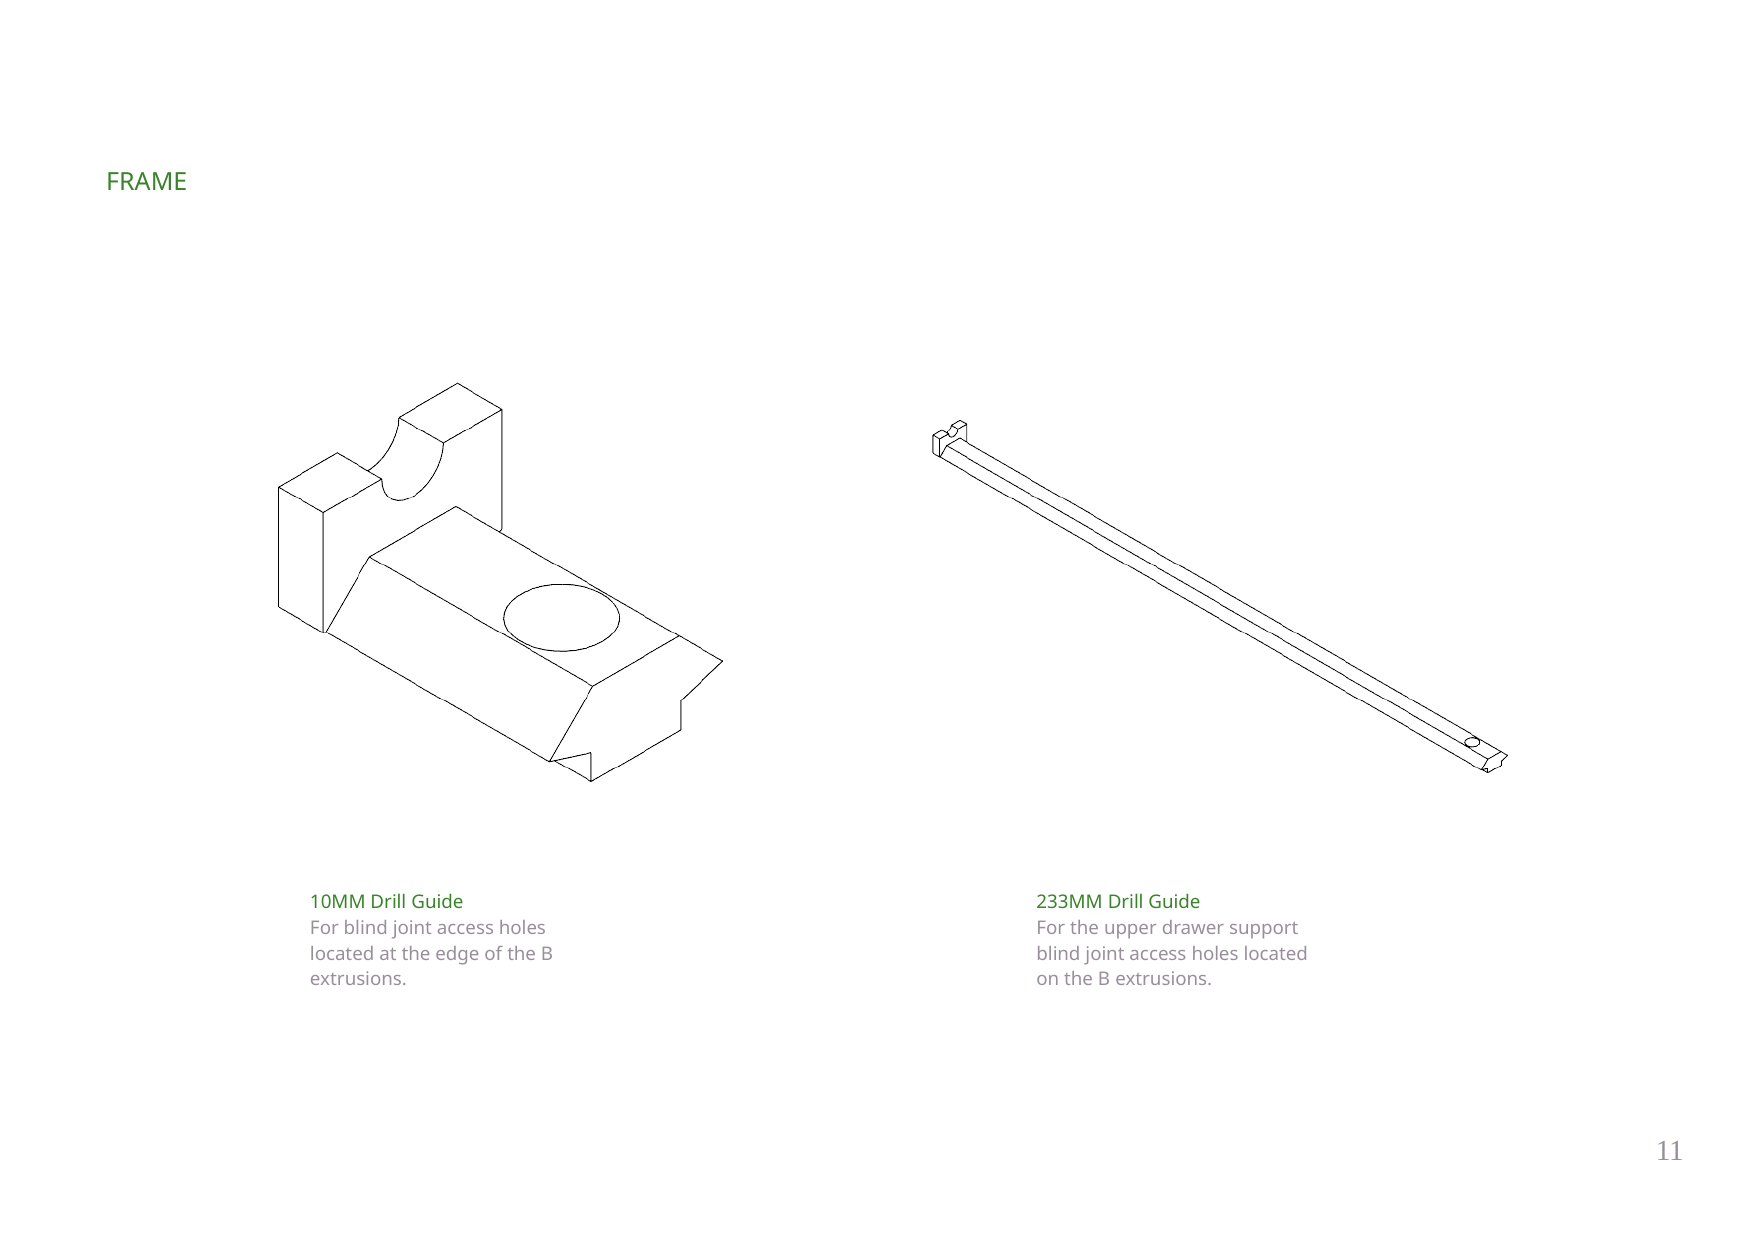

FRAME
10MM Drill Guide
For blind joint access holes
located at the edge of the B
extrusions.
233MM Drill Guide
For the upper drawer support
blind joint access holes located
on the B extrusions.
11